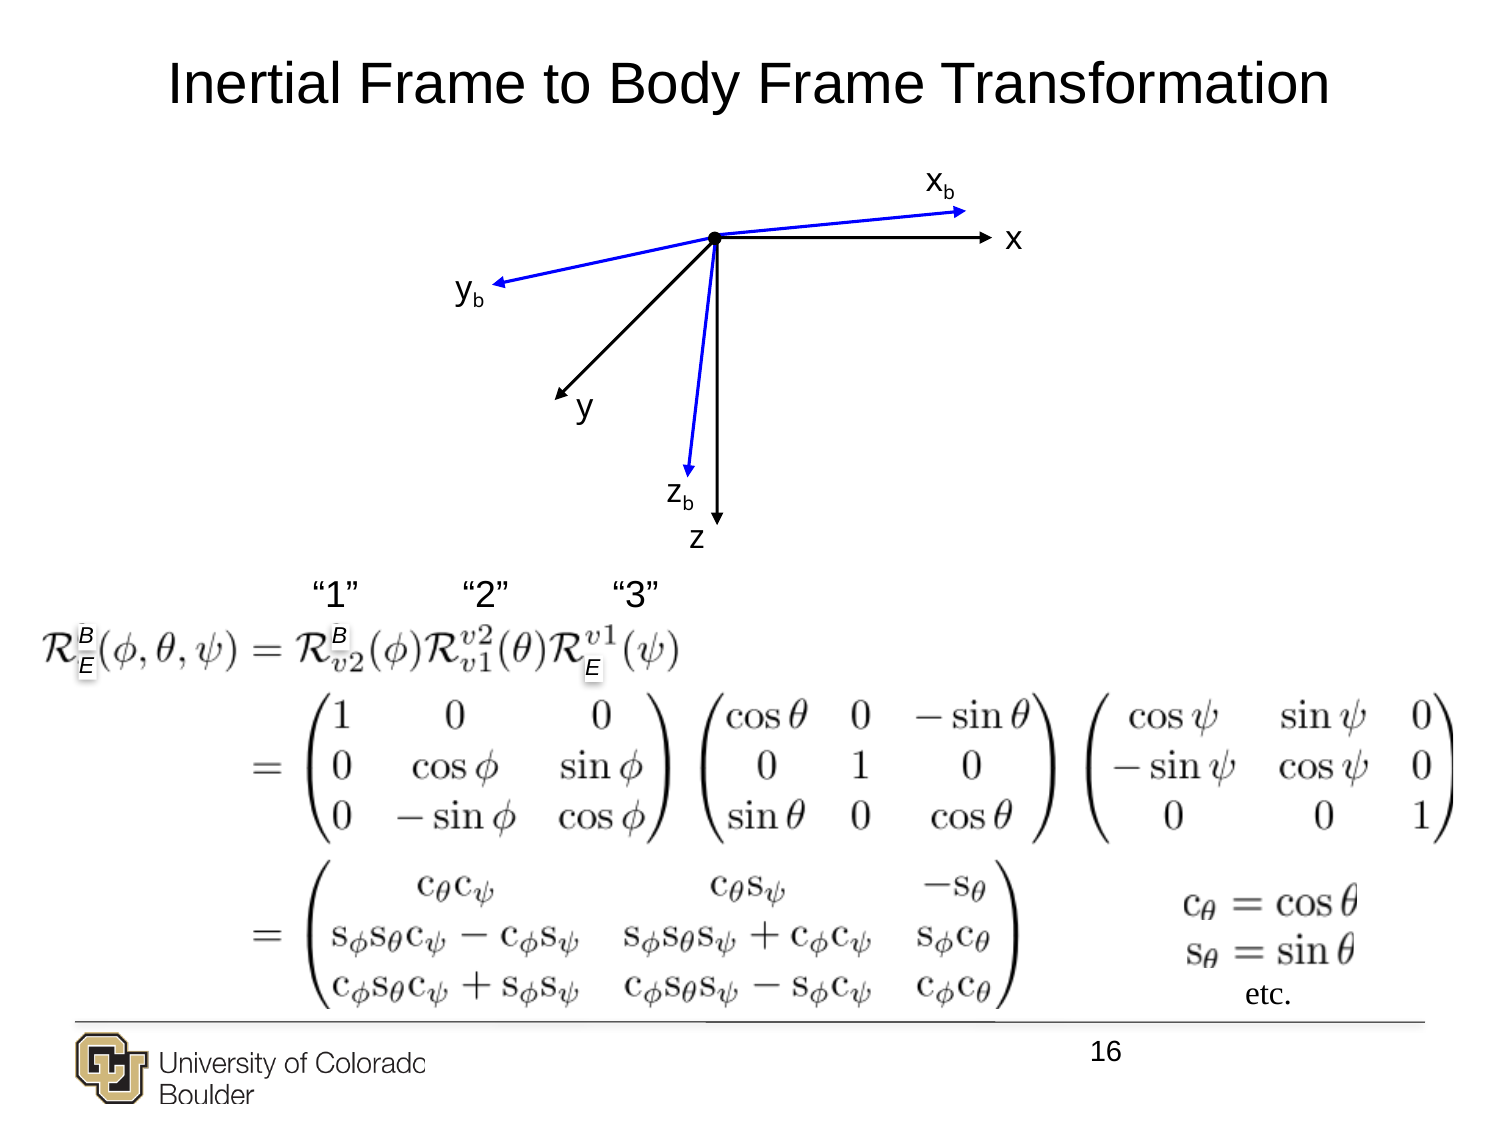

# Inertial Frame to Body Frame Transformation
xb
x
yb
y
zb
z
“1”	“2”	“3”
B
B
E
E
etc.
16